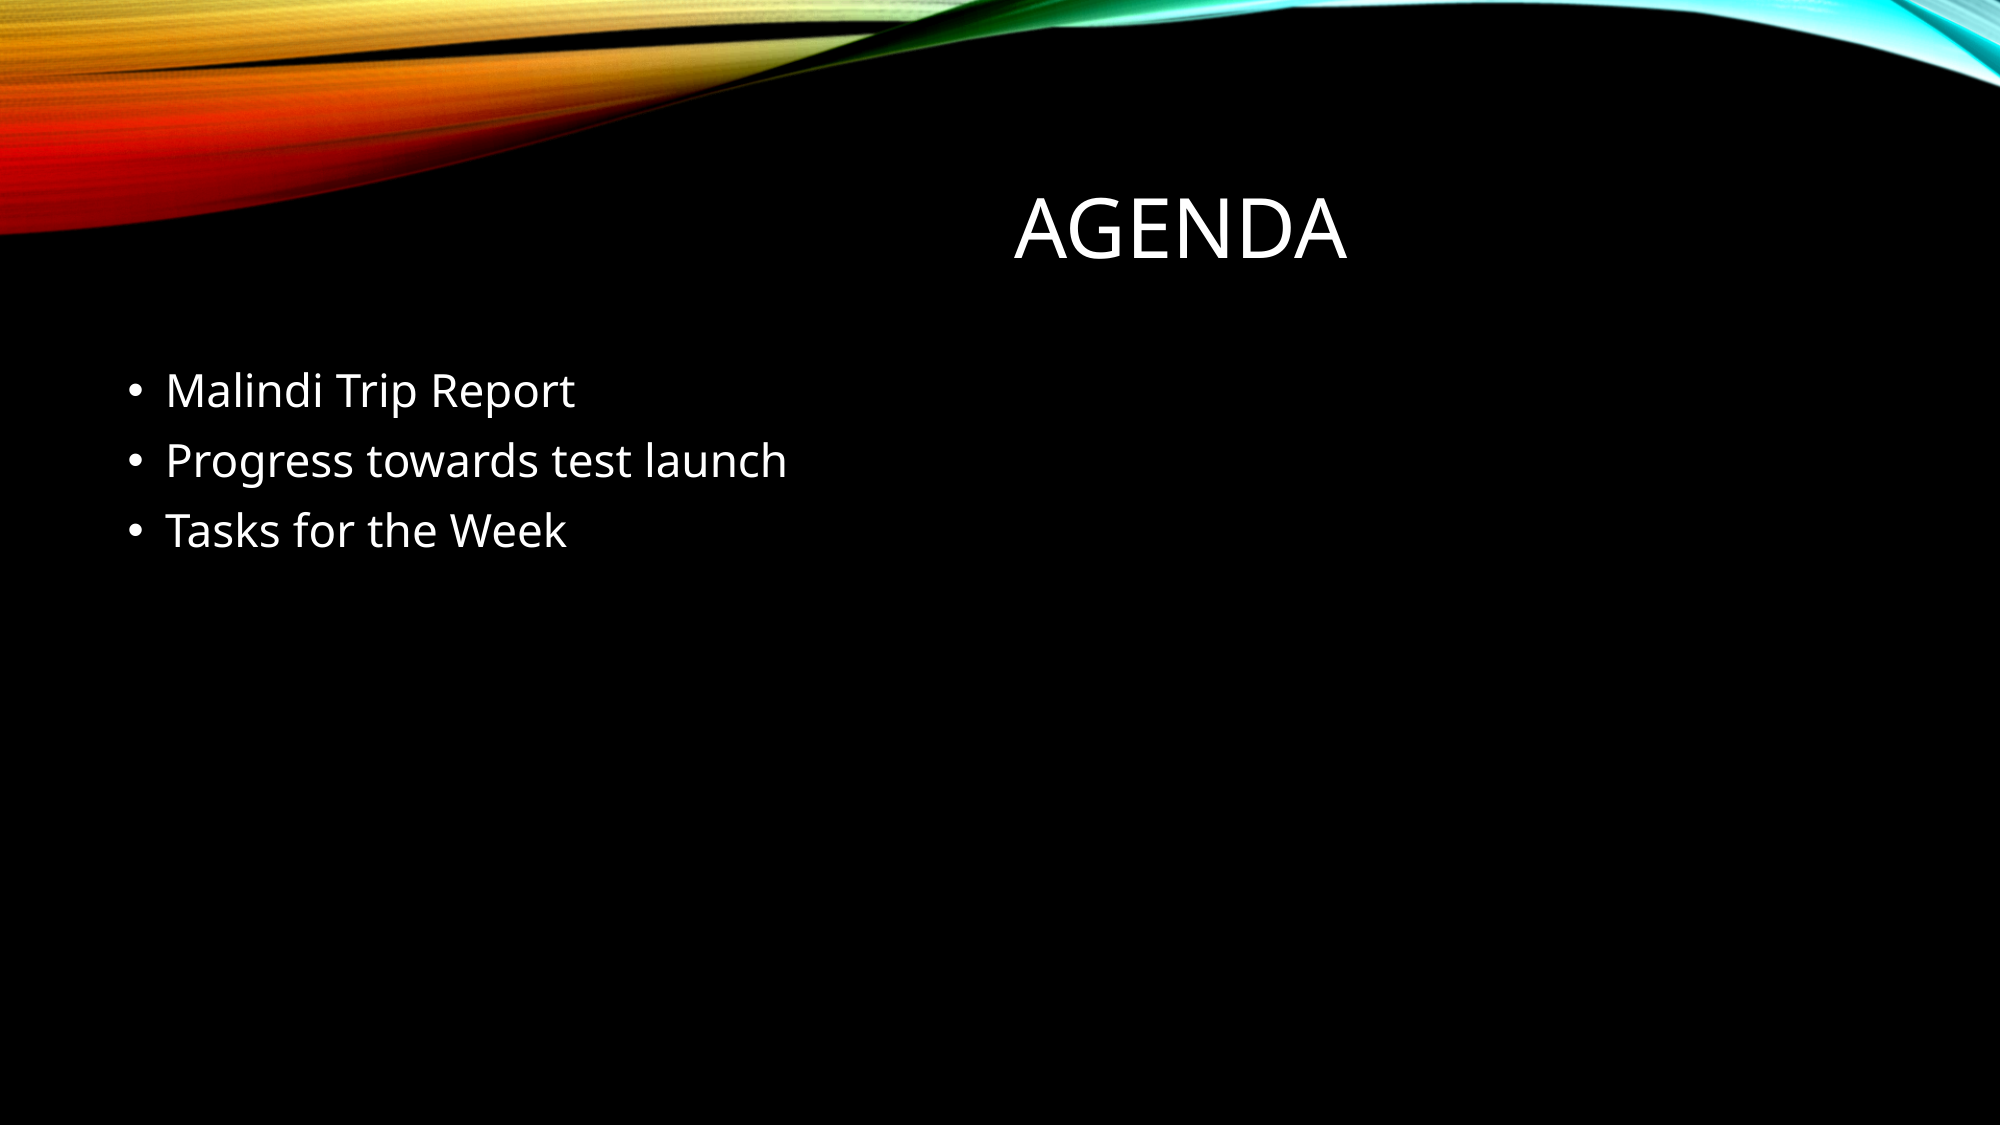

# AGENDA
Malindi Trip Report
Progress towards test launch
Tasks for the Week